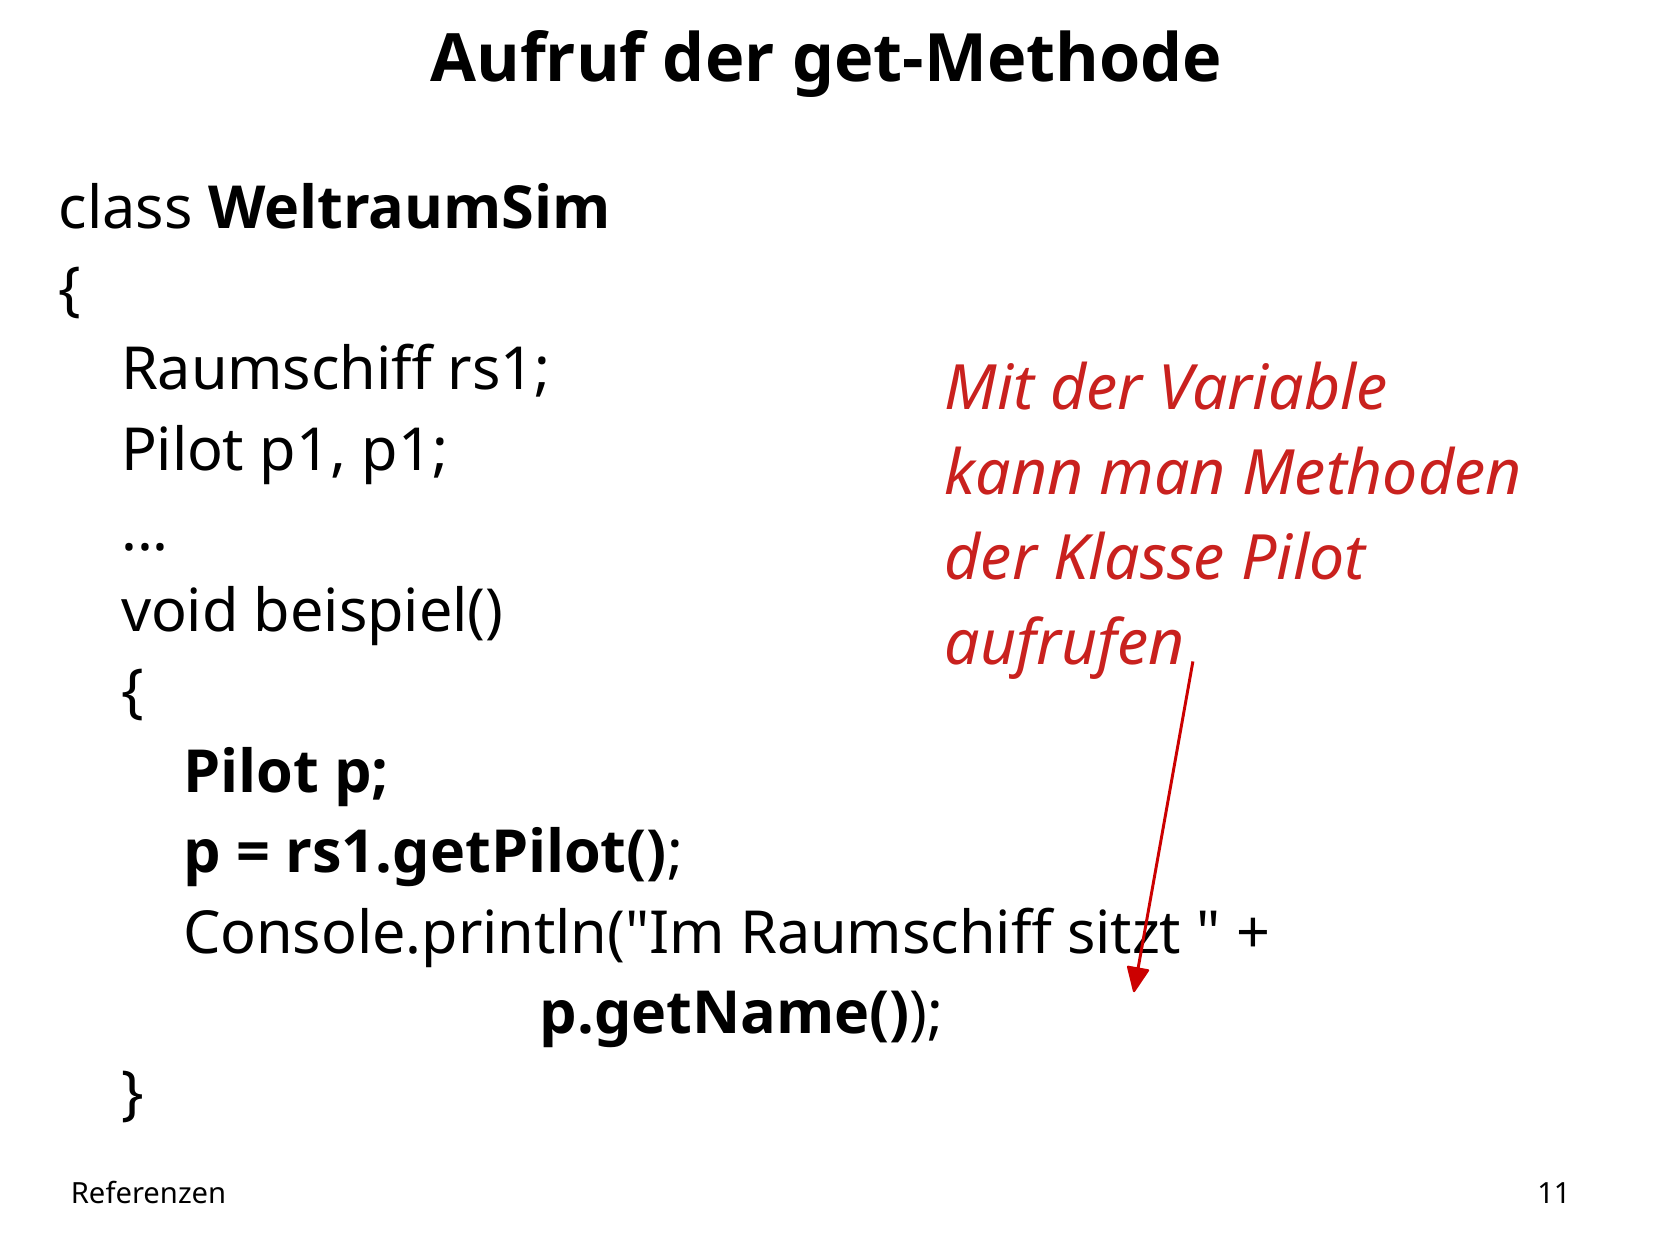

# Aufruf der get-Methode
class WeltraumSim
{
 Raumschiff rs1;
 Pilot p1, p1;
 ...
 void beispiel()
 {
 Pilot p;
 p = rs1.getPilot();
 Console.println("Im Raumschiff sitzt " +
 p.getName());
 }
Mit der Variable
kann man Methoden der Klasse Pilot
aufrufen
Referenzen
11